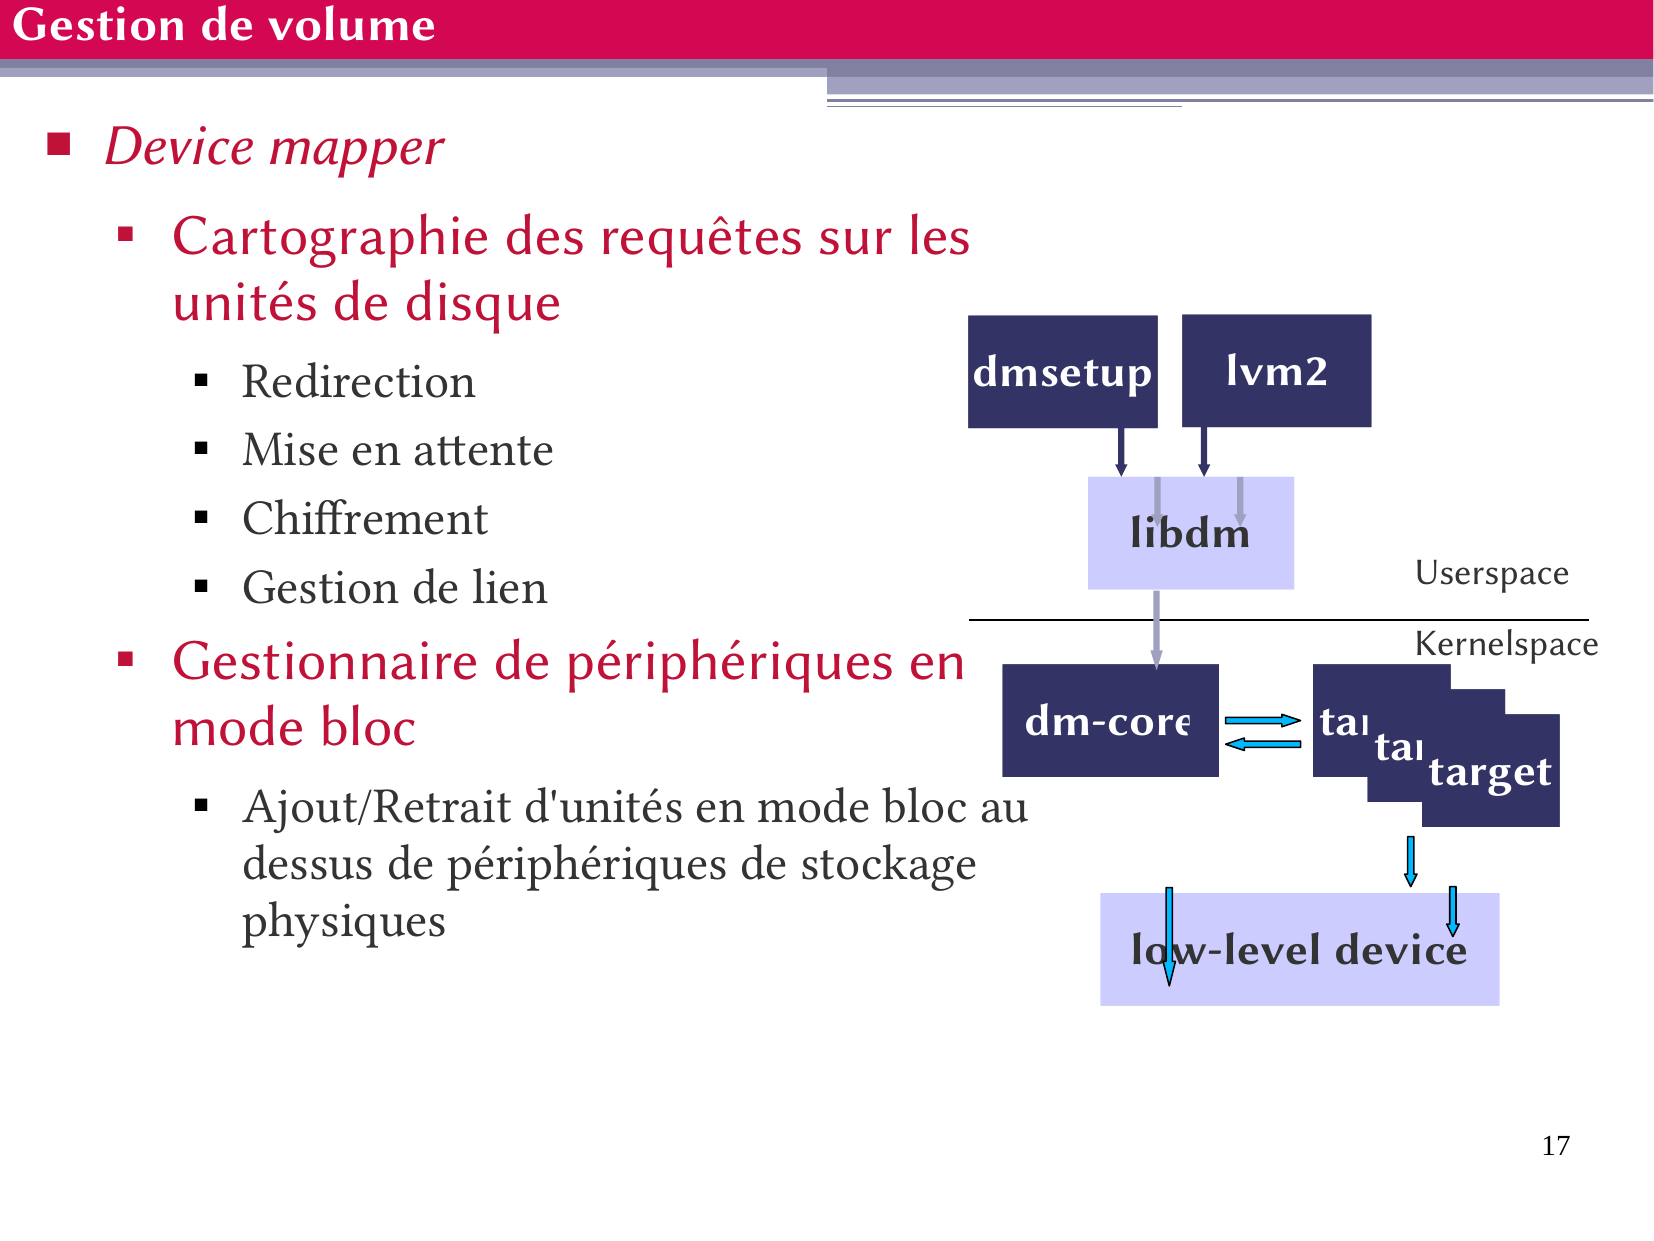

# Gestion de volume
Device mapper
Cartographie des requêtes sur les unités de disque
Redirection
Mise en attente
Chiffrement
Gestion de lien
Gestionnaire de périphériques en mode bloc
Ajout/Retrait d'unités en mode bloc au dessus de périphériques de stockage physiques
lvm2
dmsetup
libdm
Userspace
Kernelspace
dm-core
target
target
target
low-level device
17